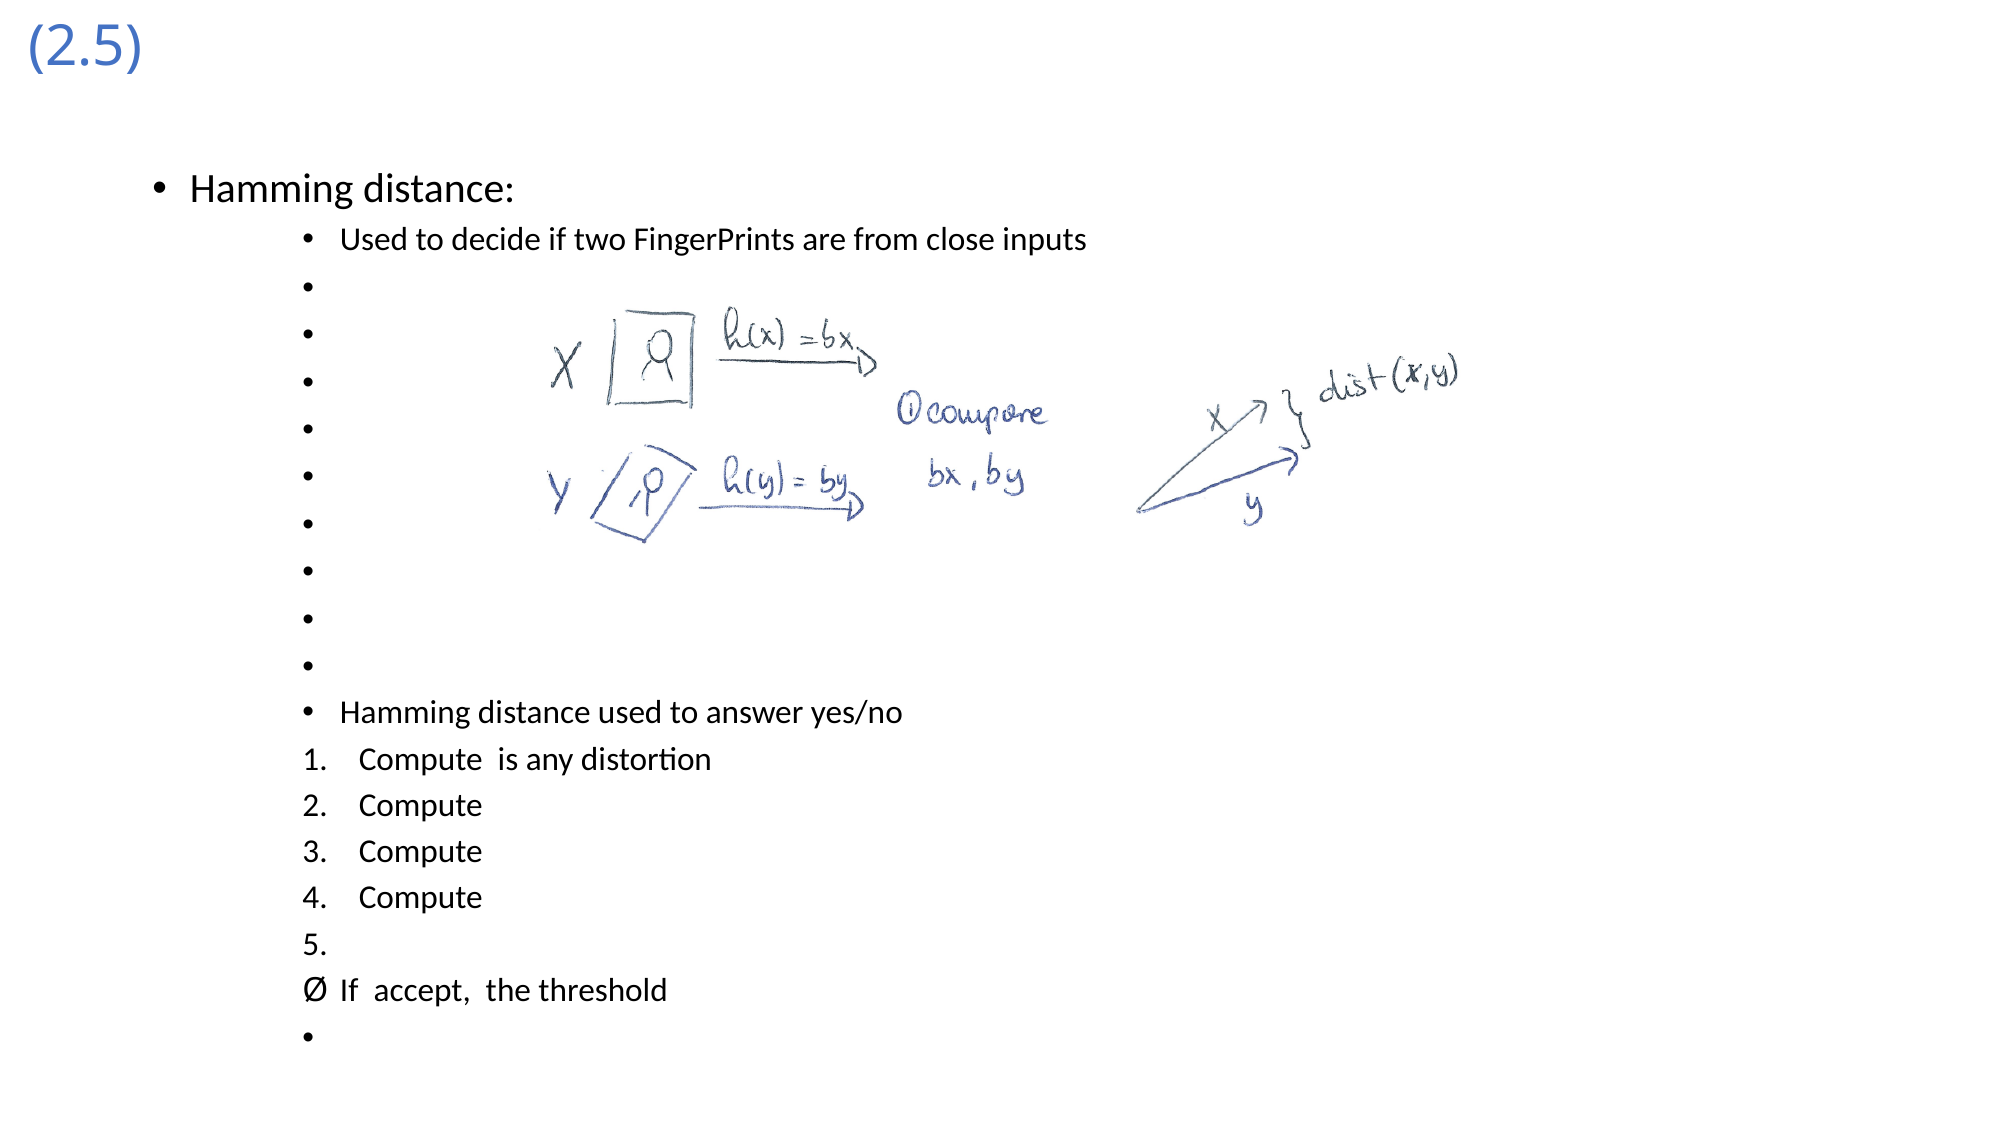

# (2.5)
Hamming distance:
Used to decide if two FingerPrints are from close inputs
Hamming distance used to answer yes/no
Compute is any distortion
Compute
Compute
Compute
If accept, the threshold